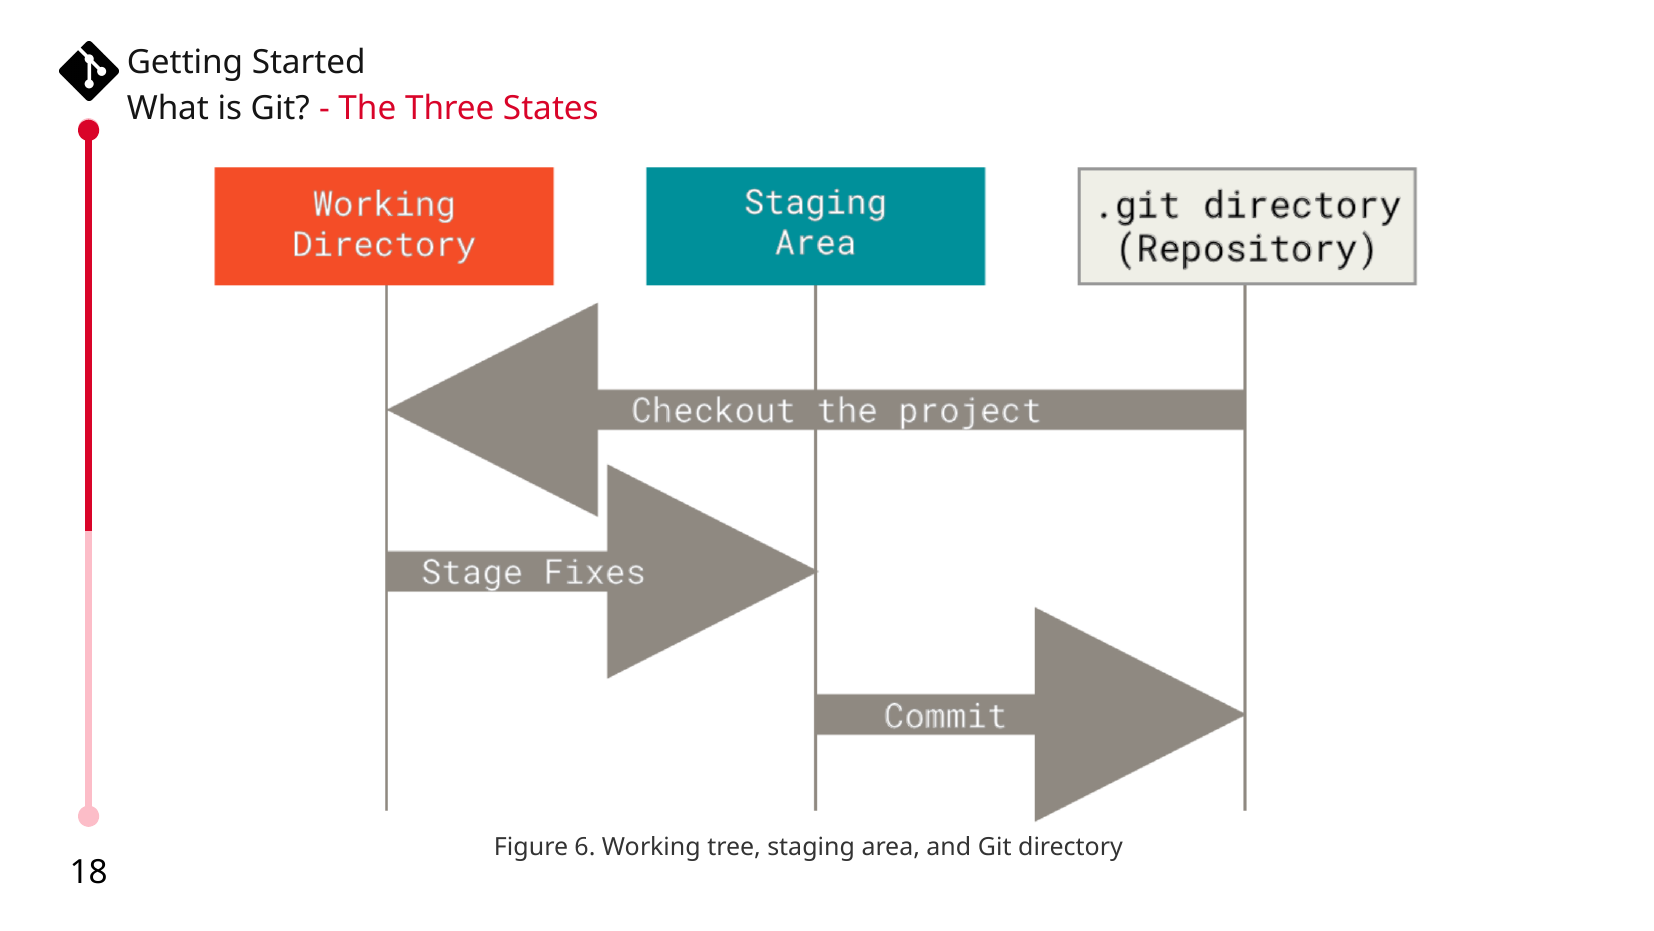

Getting Started
What is Git? - The Three States
Figure 6. Working tree, staging area, and Git directory
18